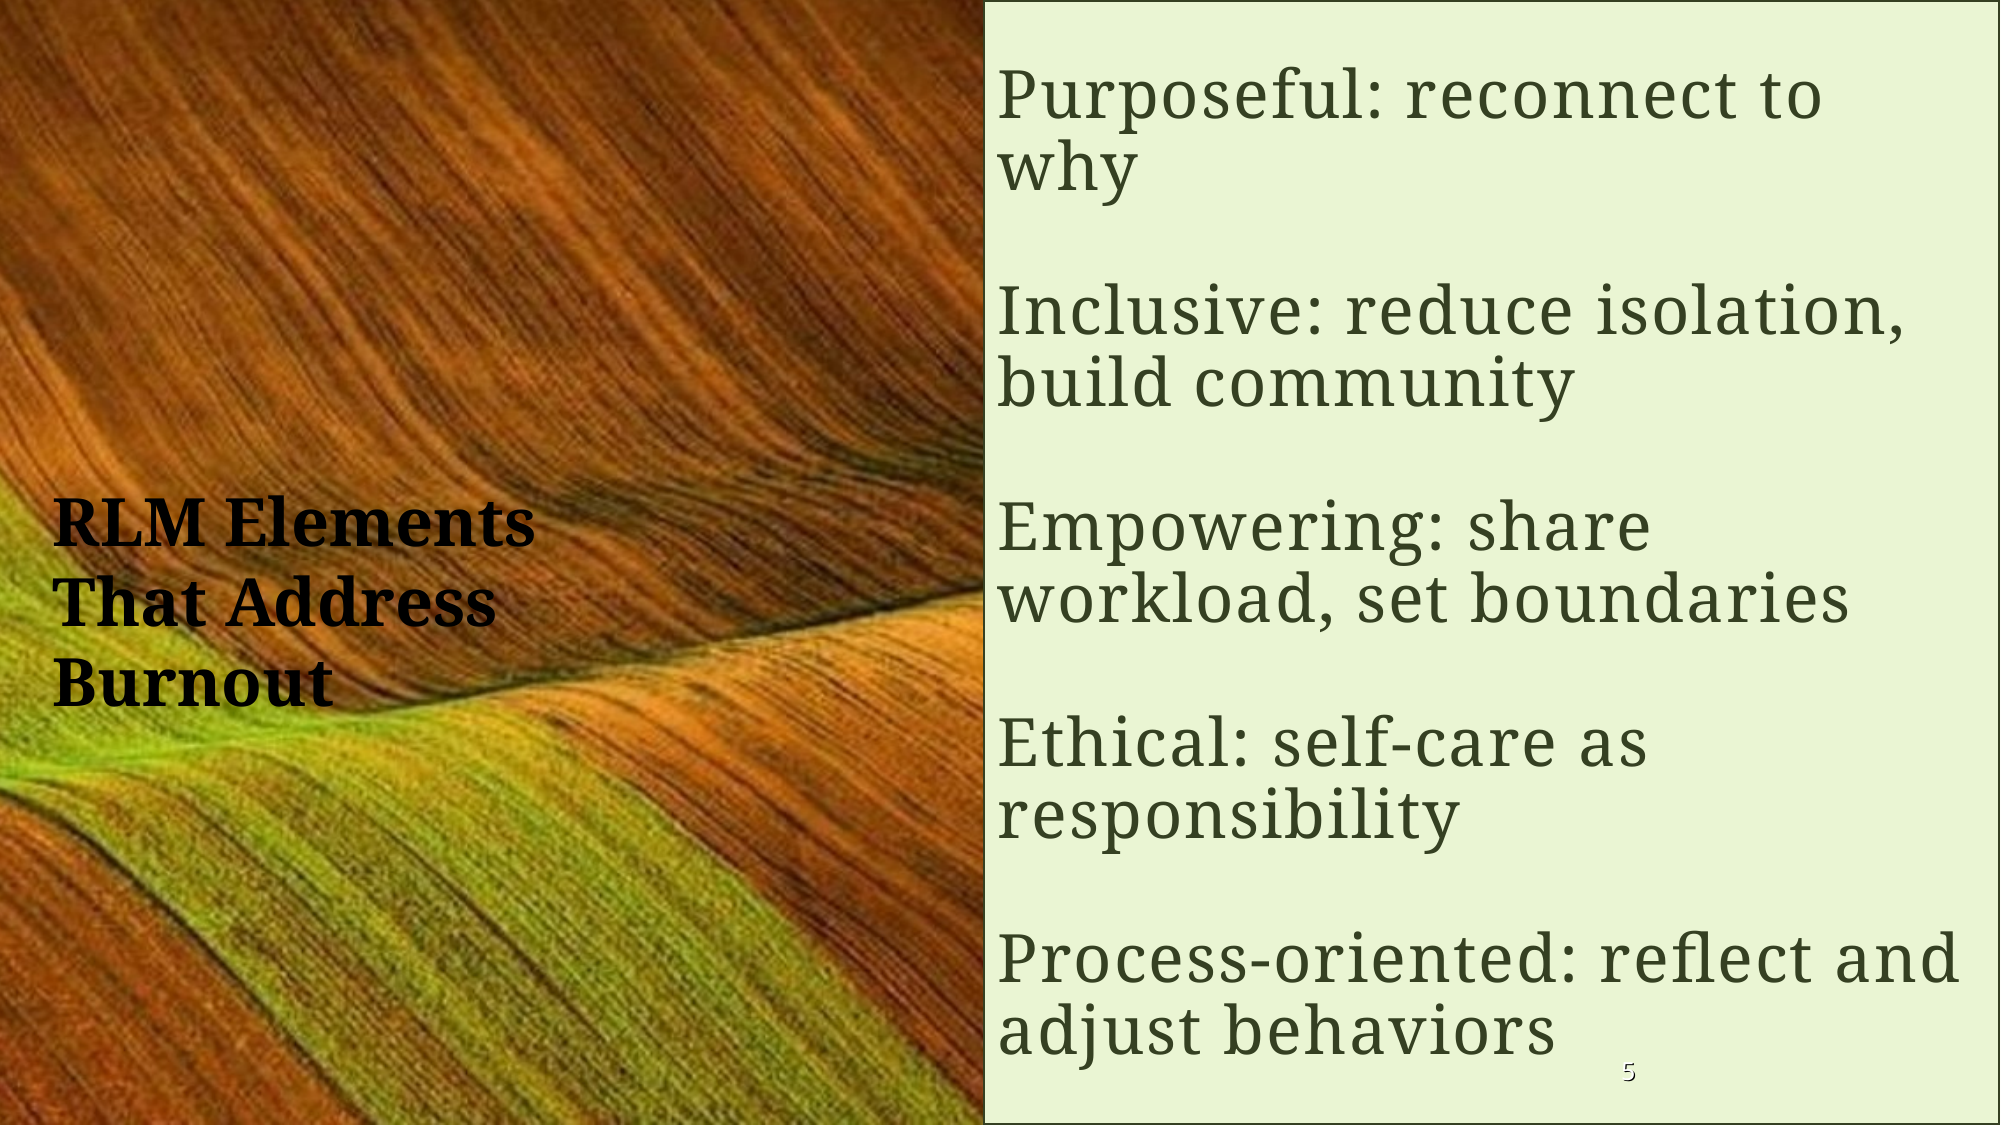

# Purposeful: reconnect to why Inclusive: reduce isolation, build community Empowering: share workload, set boundaries Ethical: self-care as responsibility Process-oriented: reflect and adjust behaviors
RLM Elements That Address Burnout